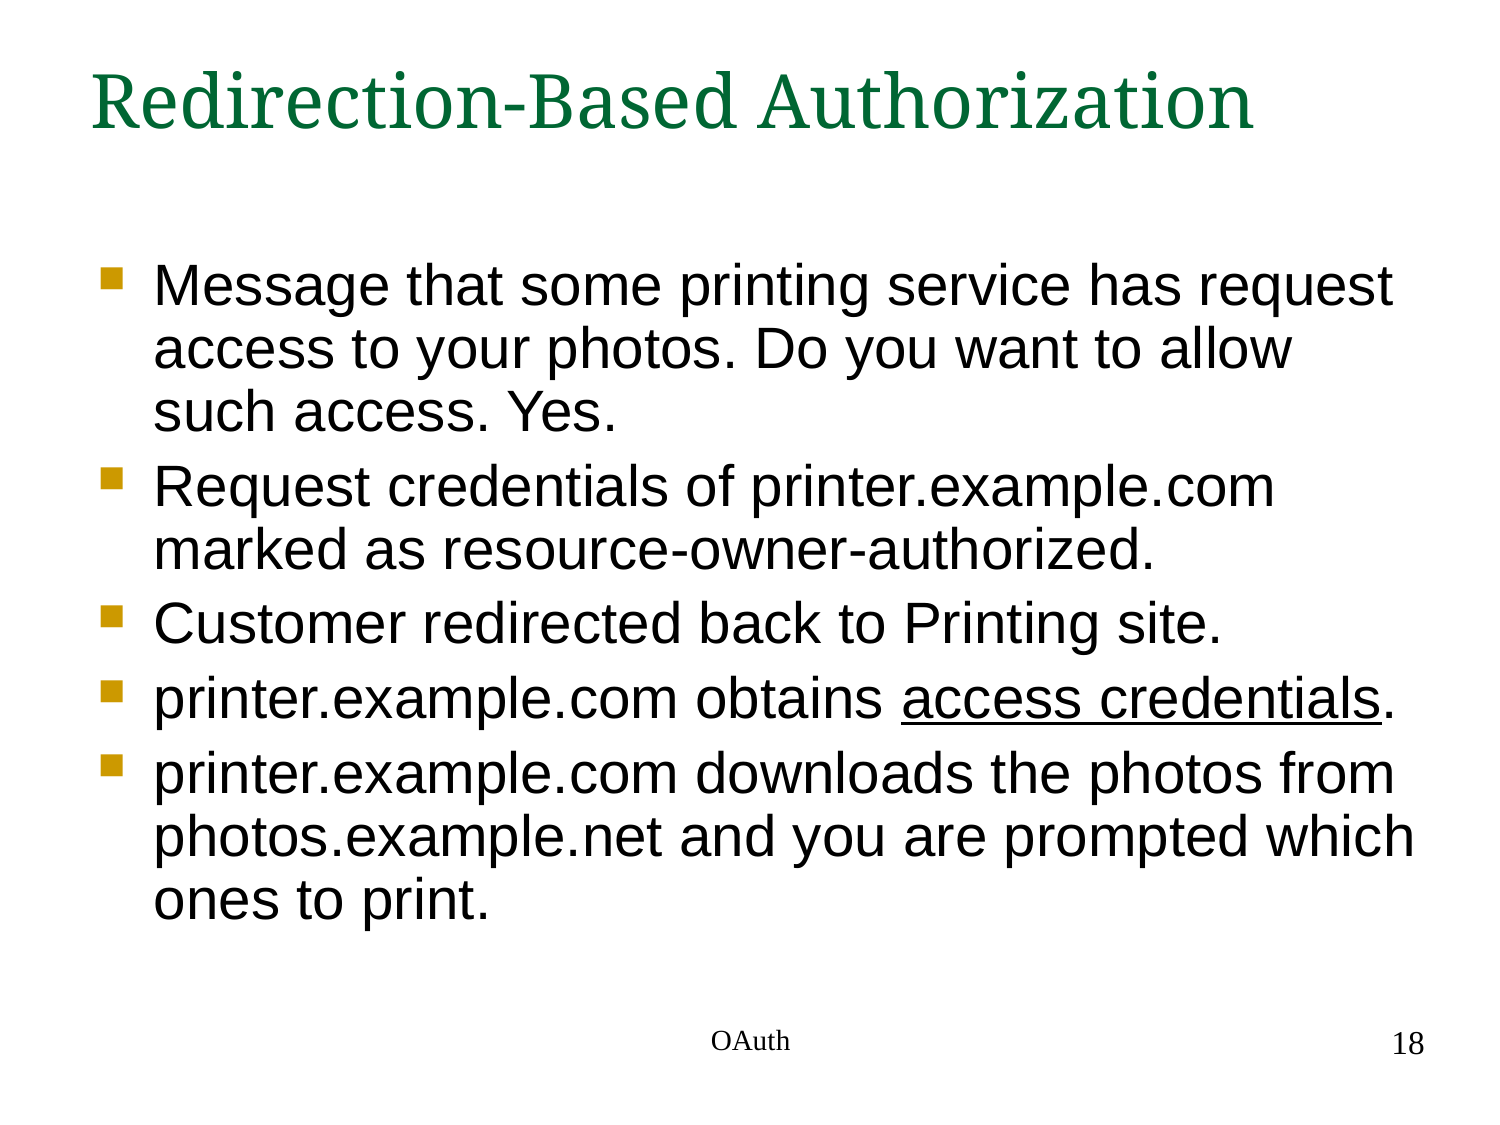

# Redirection-Based Authorization
Message that some printing service has request access to your photos. Do you want to allow such access. Yes.
Request credentials of printer.example.com marked as resource-owner-authorized.
Customer redirected back to Printing site.
printer.example.com obtains access credentials.
printer.example.com downloads the photos from photos.example.net and you are prompted which ones to print.
OAuth
18